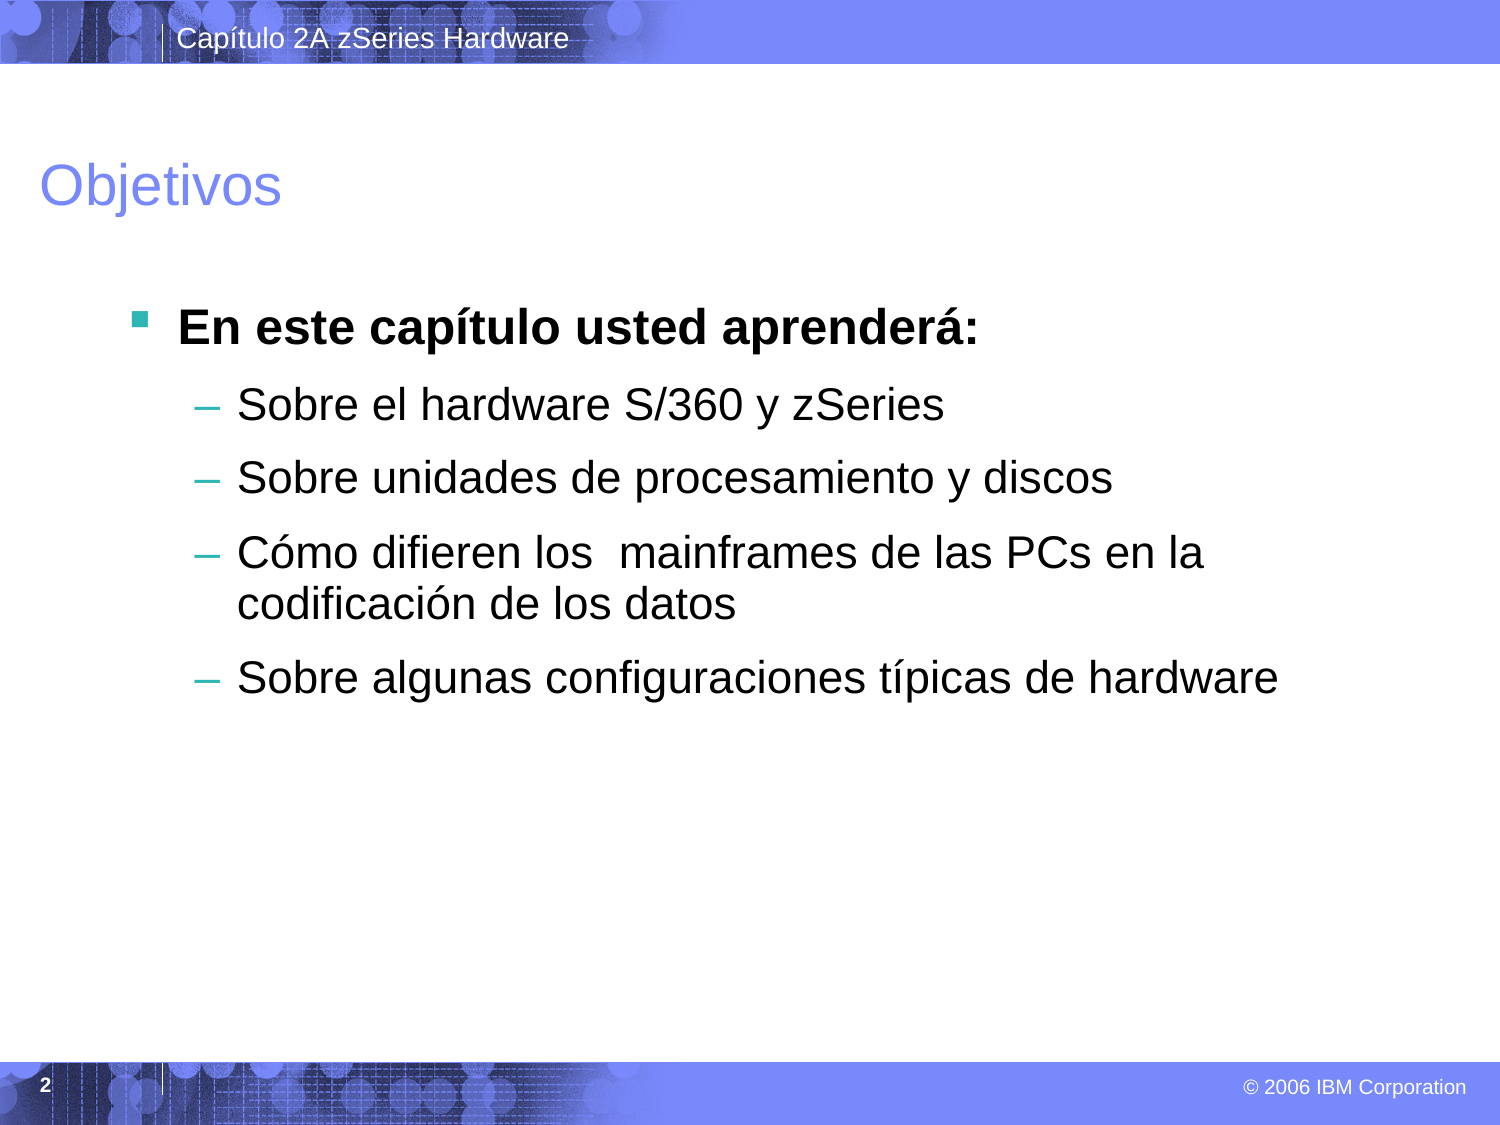

# Objetivos
En este capítulo usted aprenderá:
Sobre el hardware S/360 y zSeries
Sobre unidades de procesamiento y discos
Cómo difieren los mainframes de las PCs en la codificación de los datos
Sobre algunas configuraciones típicas de hardware
2